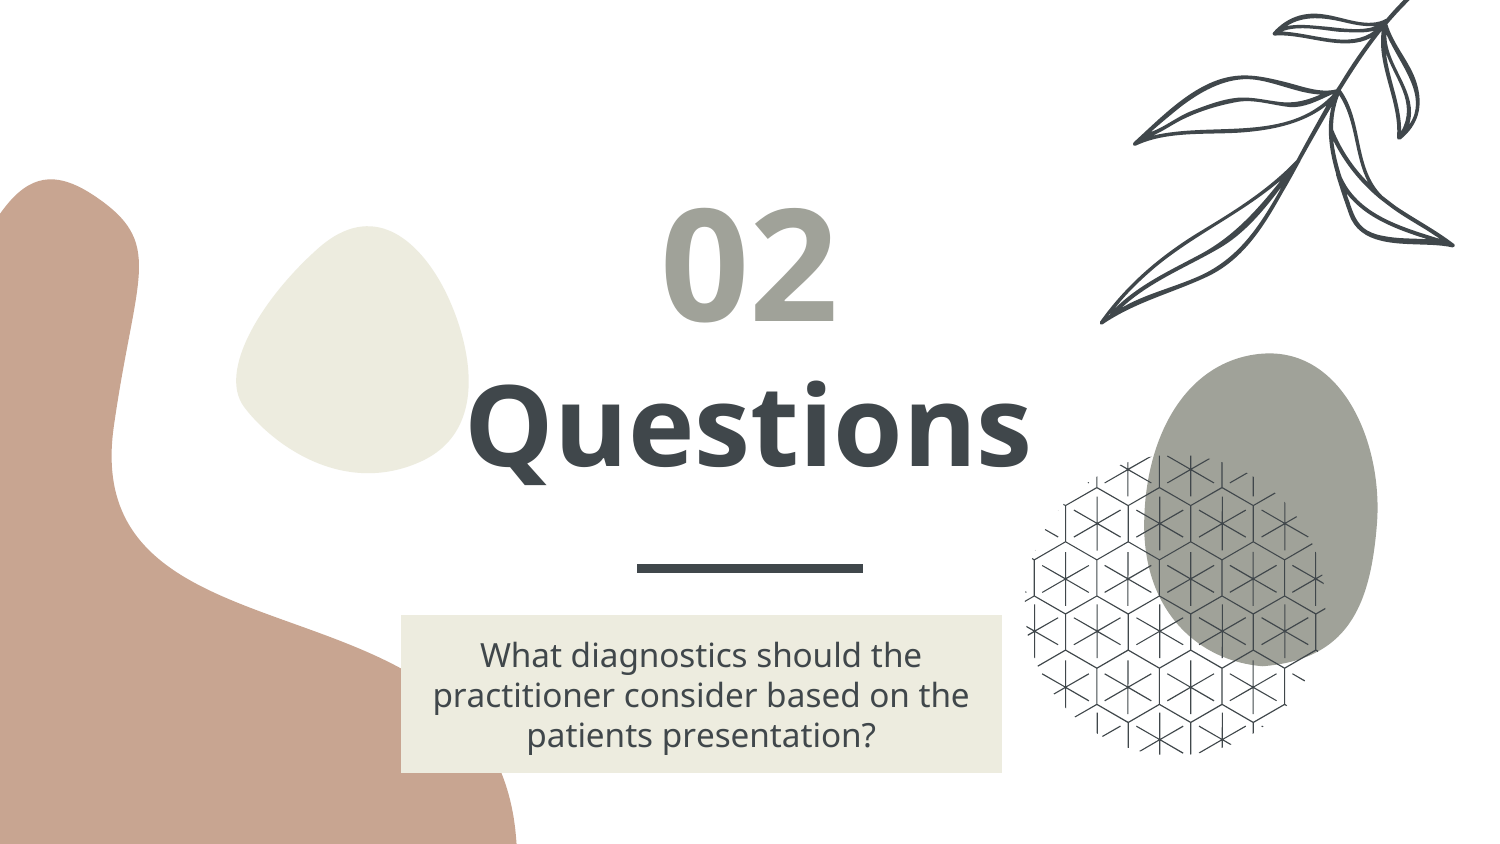

02
# Questions
What diagnostics should the practitioner consider based on the patients presentation?